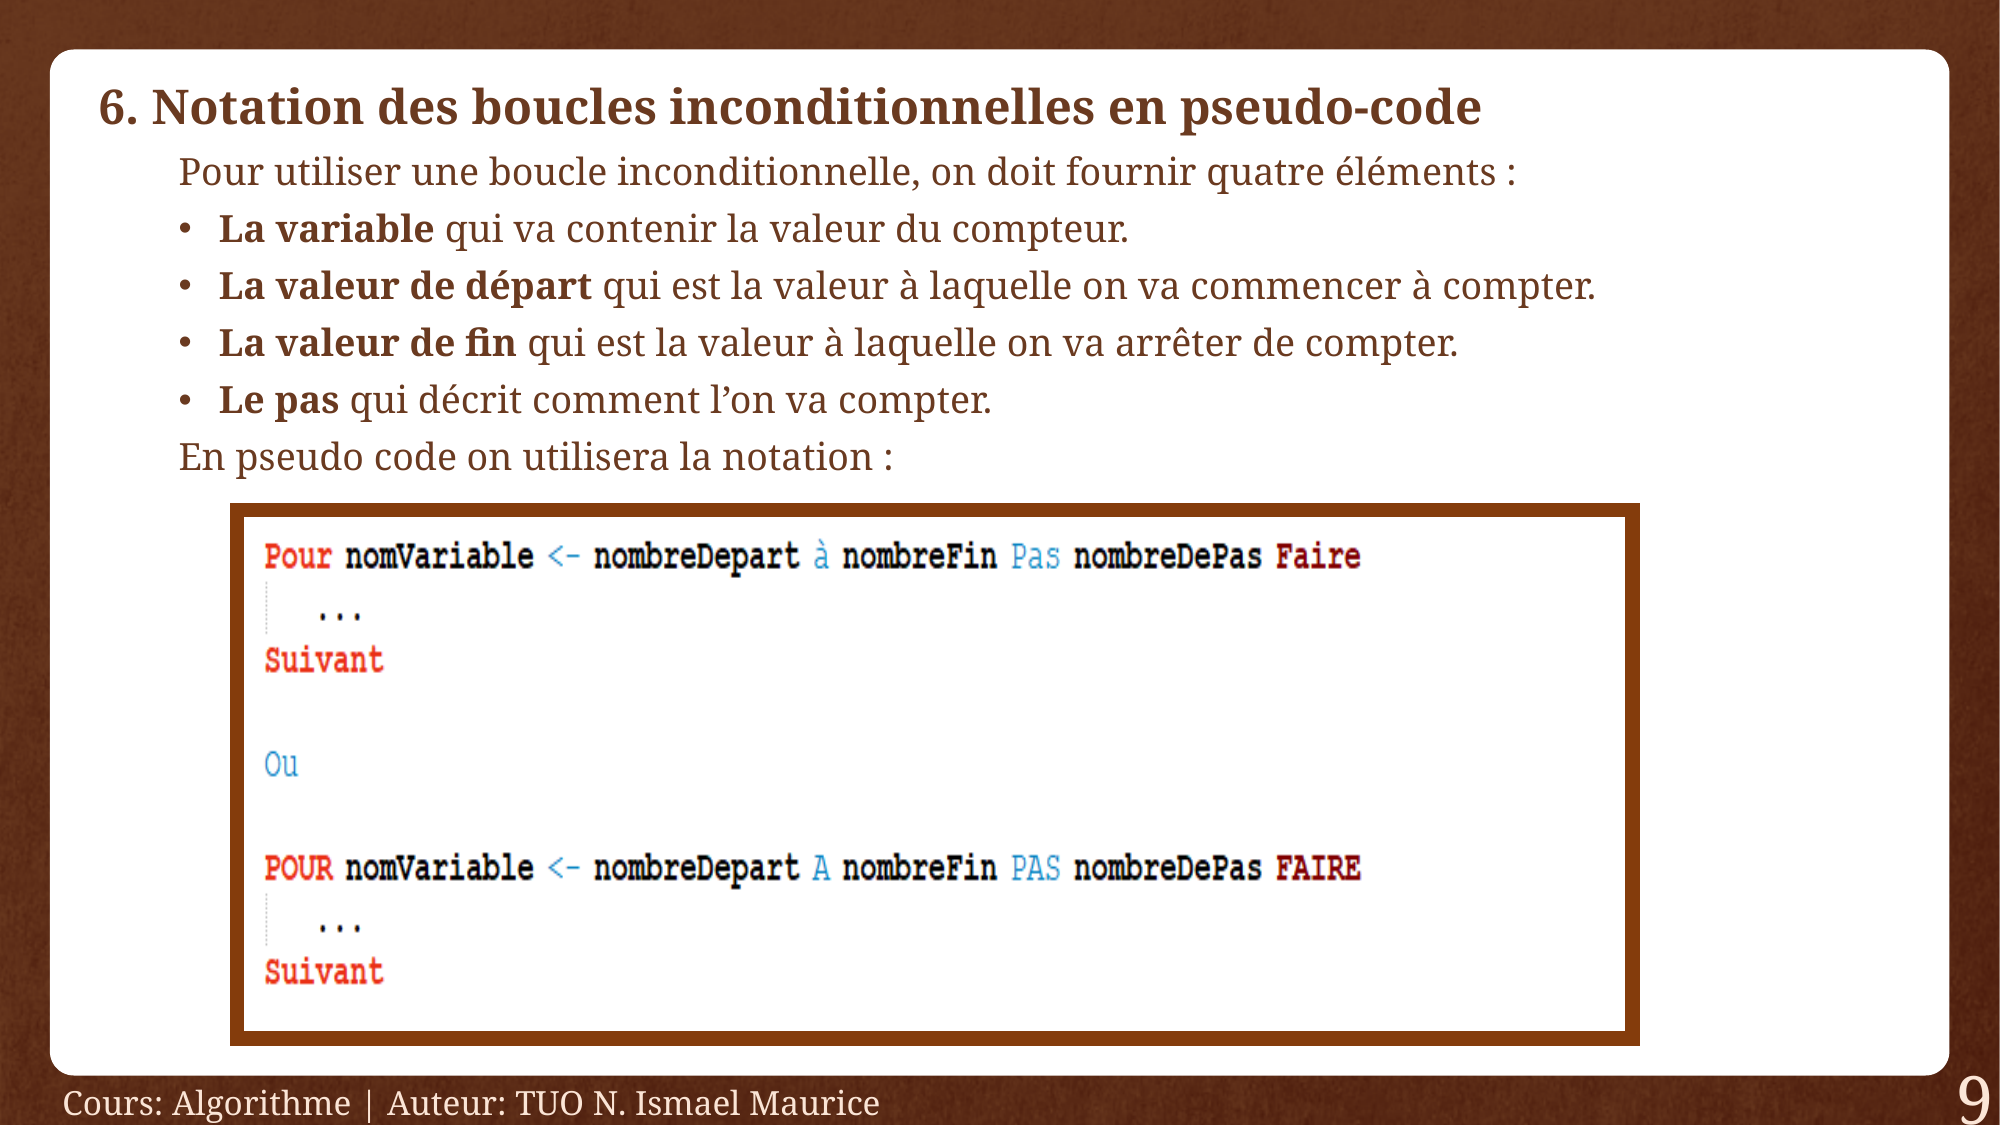

# 6. Notation des boucles inconditionnelles en pseudo-code
Pour utiliser une boucle inconditionnelle, on doit fournir quatre éléments :
La variable qui va contenir la valeur du compteur.
La valeur de départ qui est la valeur à laquelle on va commencer à compter.
La valeur de fin qui est la valeur à laquelle on va arrêter de compter.
Le pas qui décrit comment l’on va compter.
En pseudo code on utilisera la notation :
Cours: Algorithme | Auteur: TUO N. Ismael Maurice